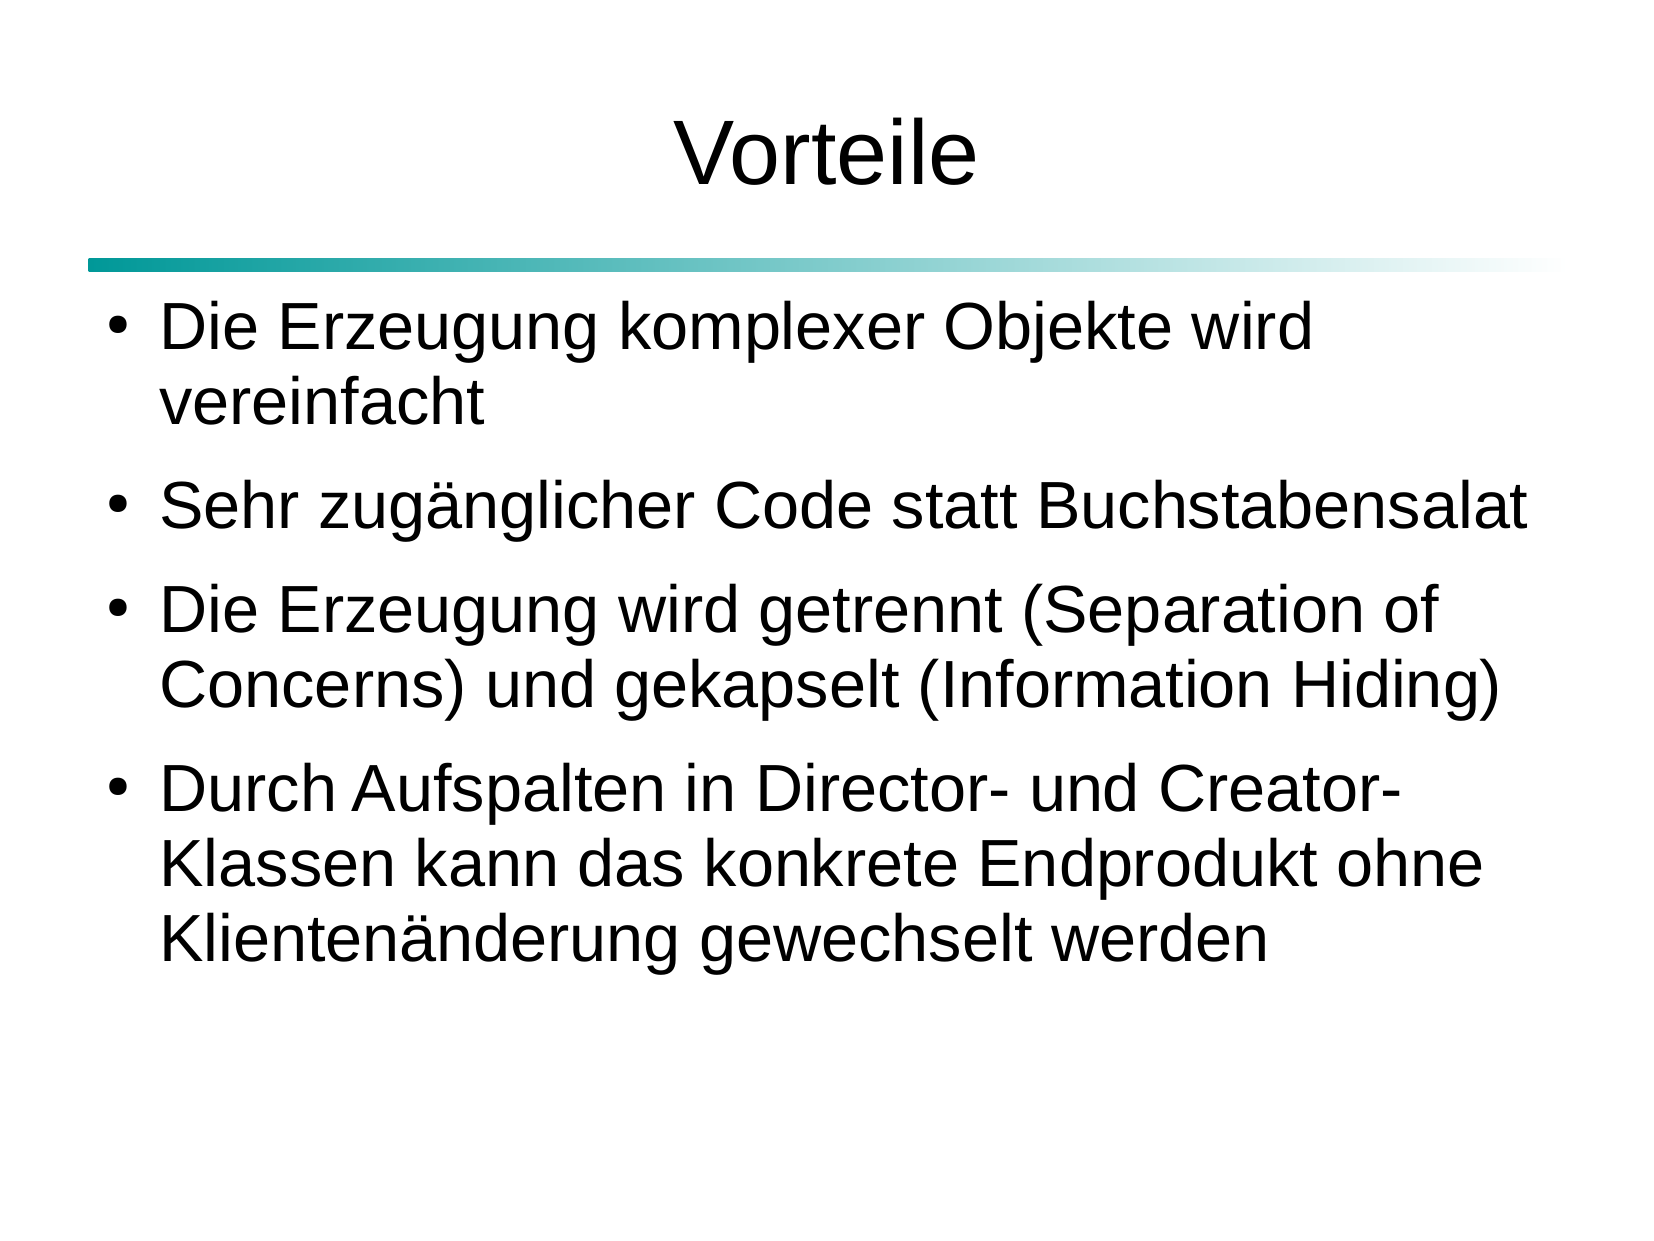

# Vorteile
Die Erzeugung komplexer Objekte wird vereinfacht
Sehr zugänglicher Code statt Buchstabensalat
Die Erzeugung wird getrennt (Separation of Concerns) und gekapselt (Information Hiding)
Durch Aufspalten in Director- und Creator-Klassen kann das konkrete Endprodukt ohne Klientenänderung gewechselt werden